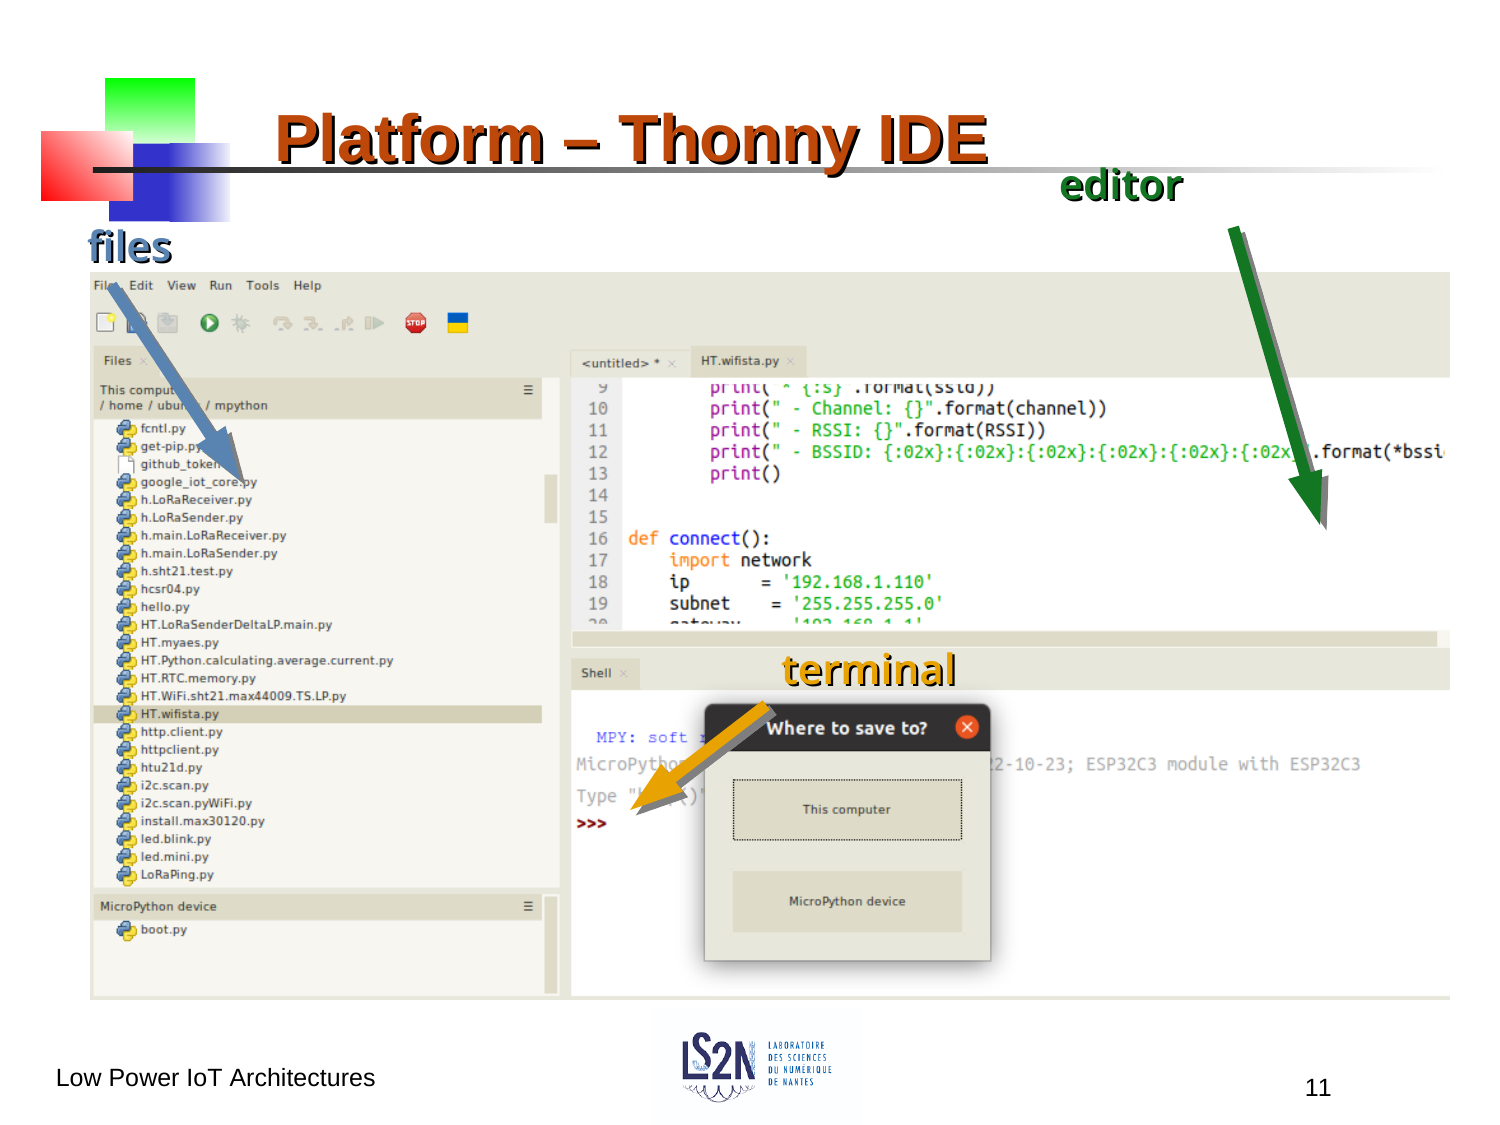

# Platform – Thonny IDE
editor
files
terminal
11